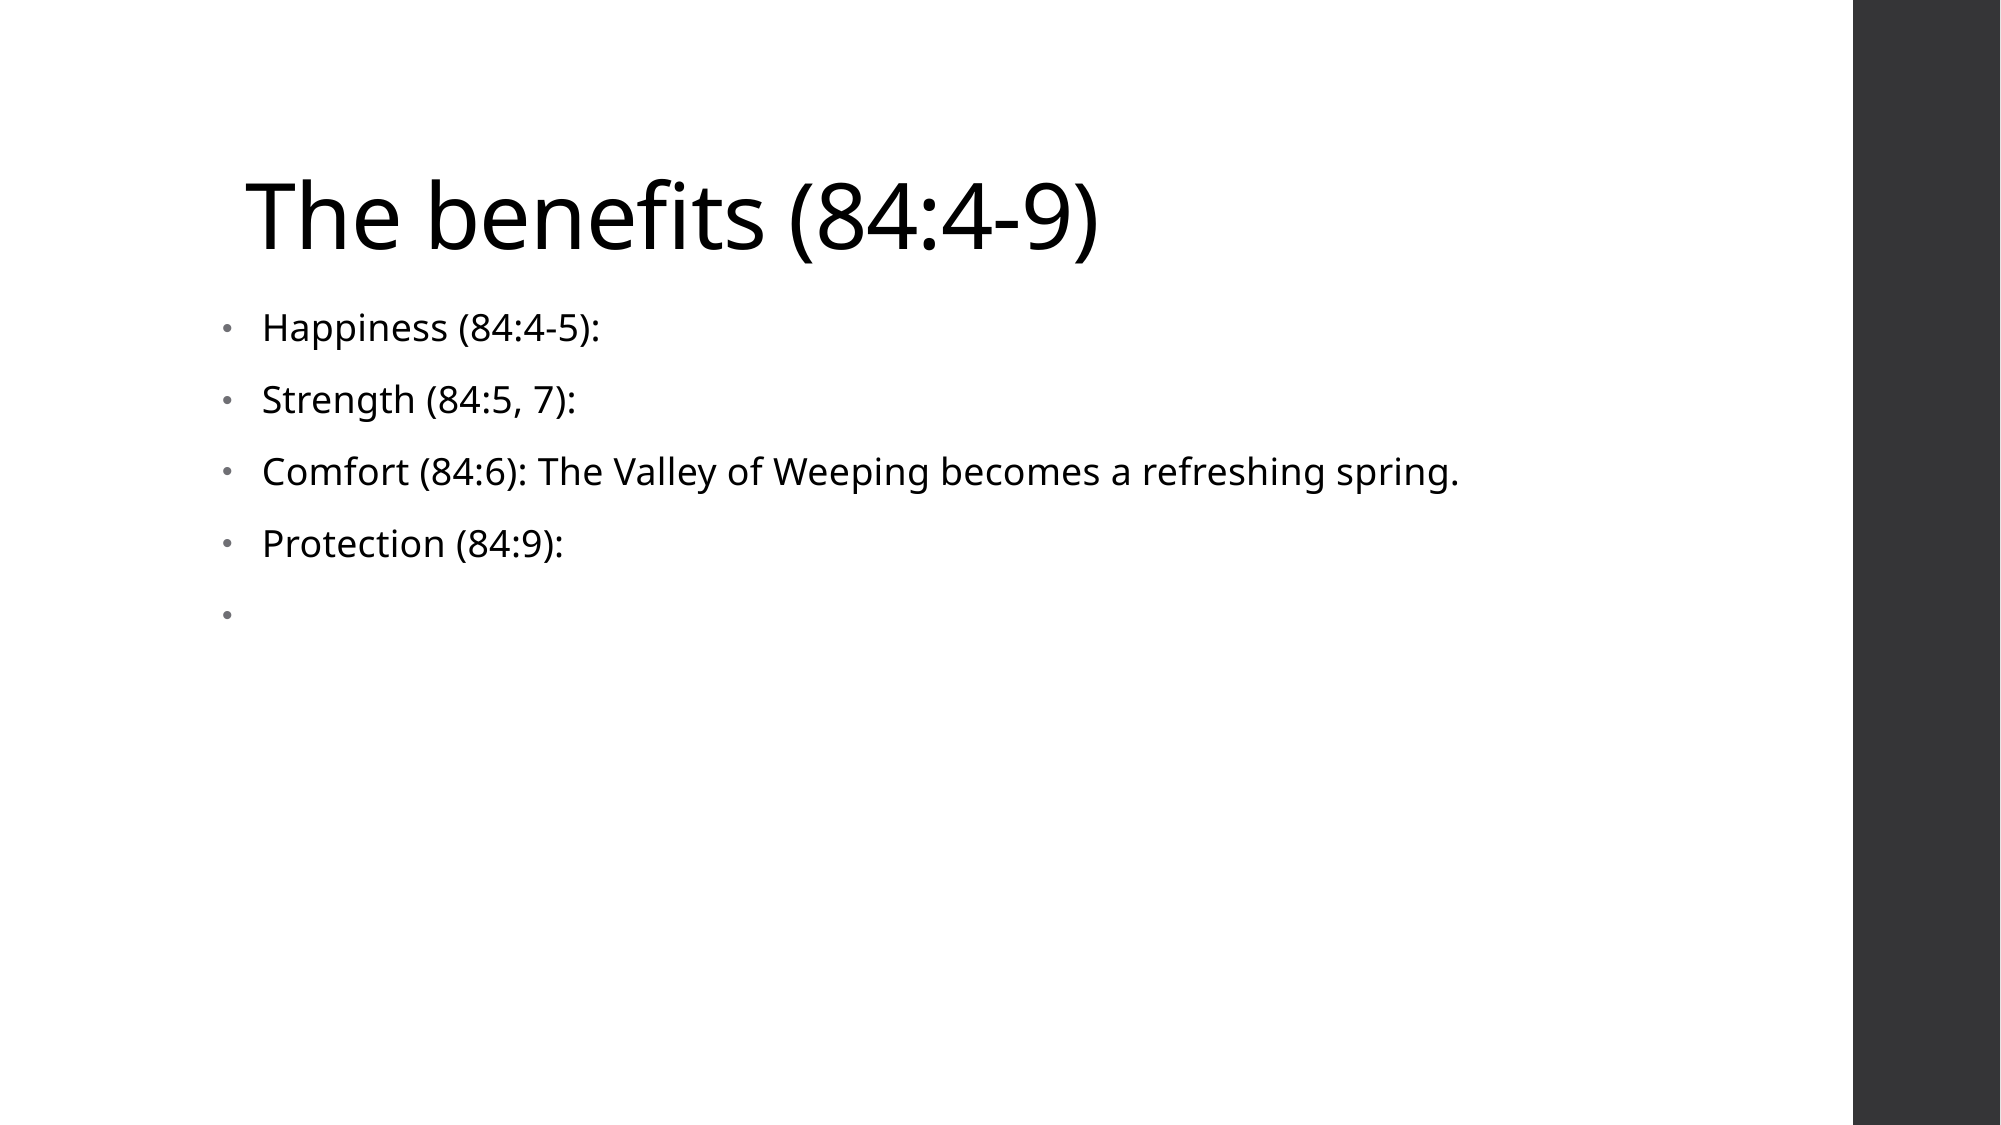

# The benefits (84:4-9)
 Happiness (84:4-5):
 Strength (84:5, 7):
 Comfort (84:6): The Valley of Weeping becomes a refreshing spring.
 Protection (84:9):